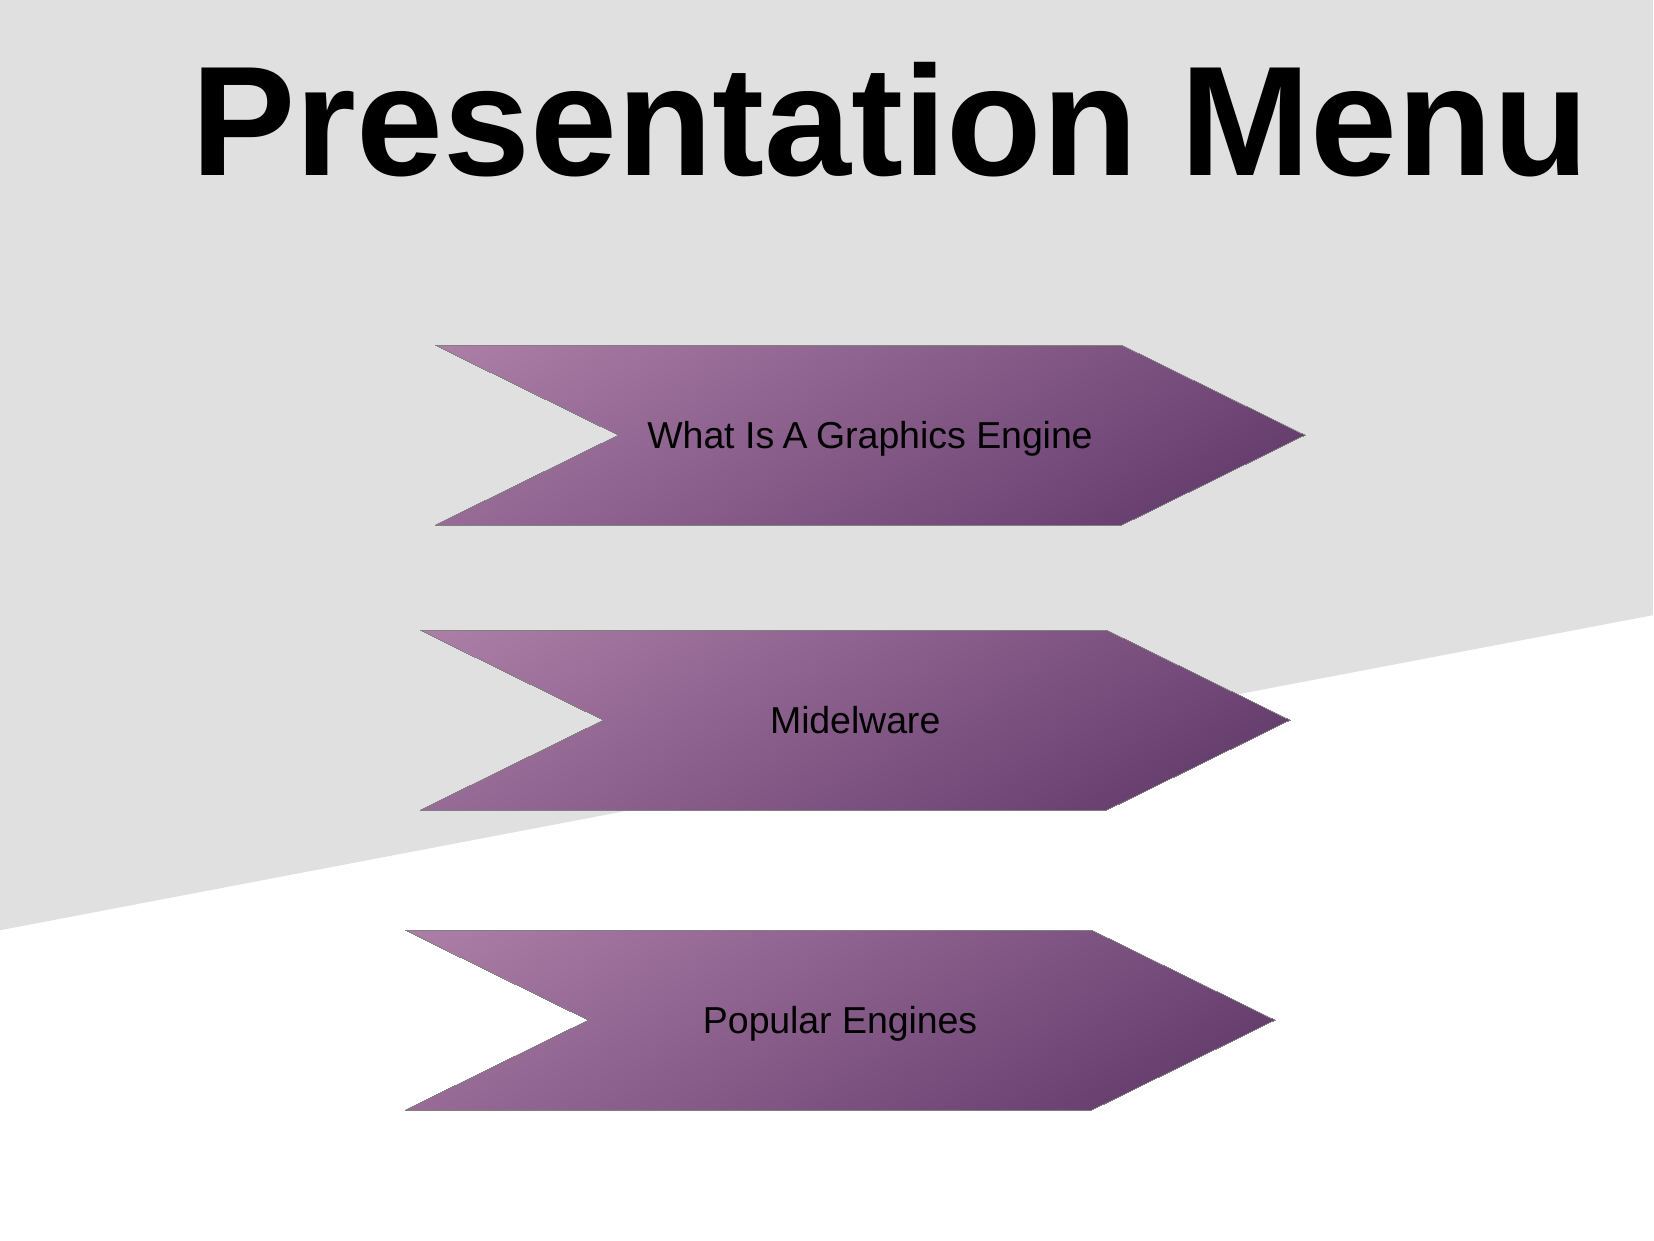

# Presentation Menu
What is a Graphics Engine
Midelware
Popular Engines